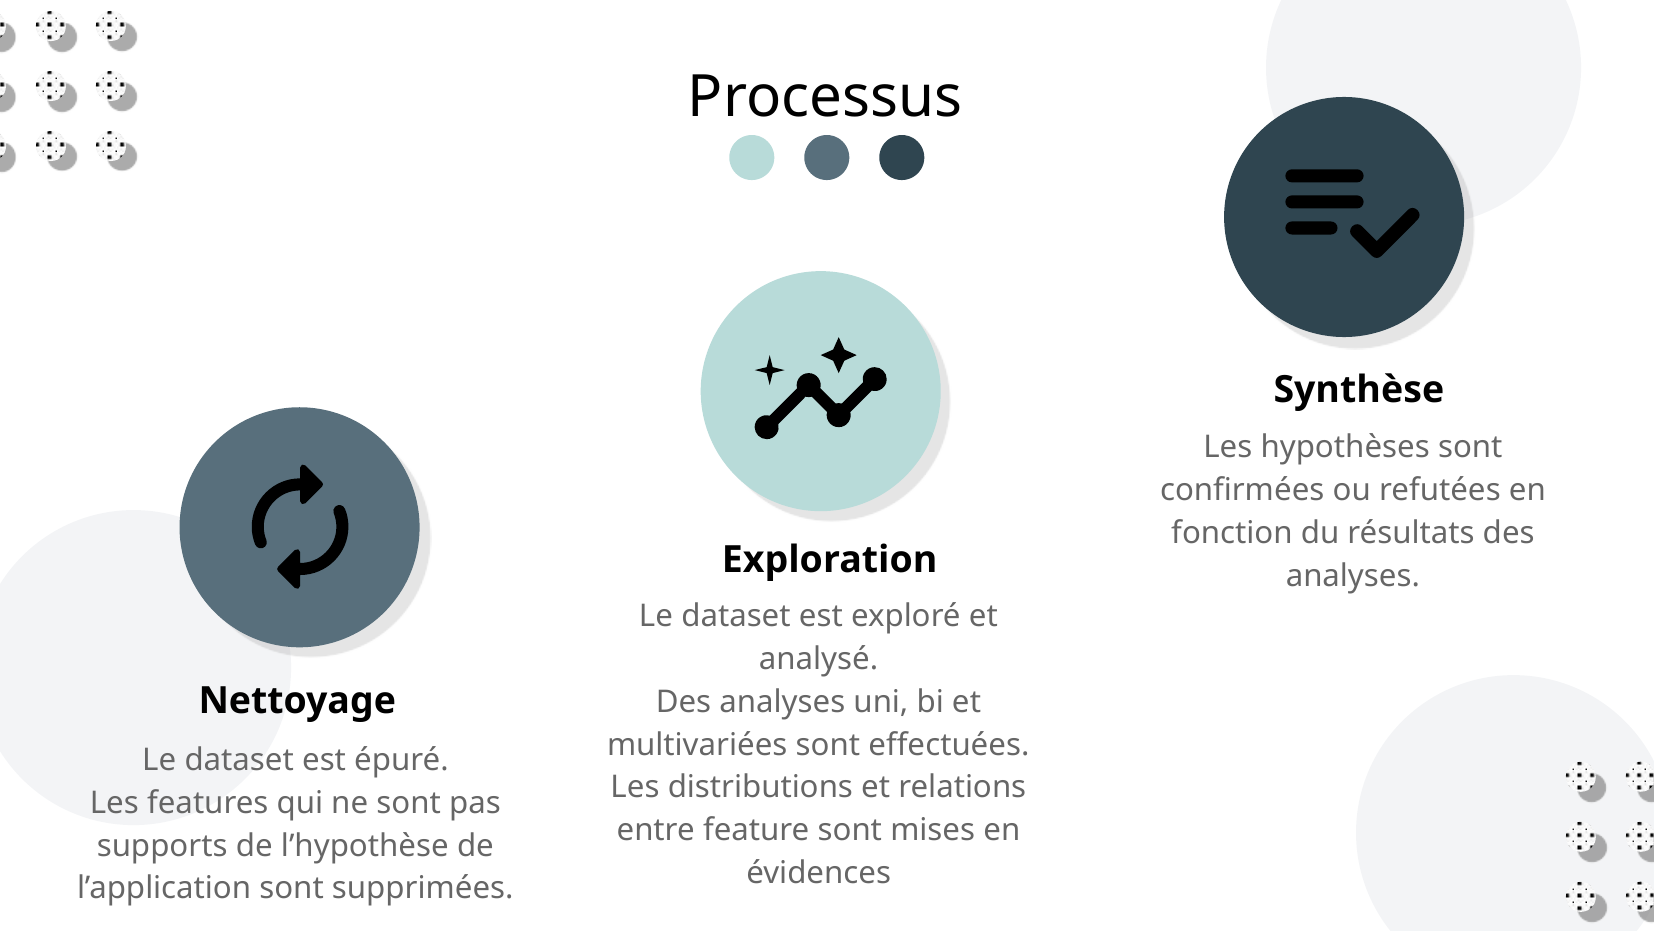

Processus
Synthèse
Les hypothèses sont confirmées ou refutées en fonction du résultats des analyses.
Exploration
Le dataset est exploré et analysé.
Des analyses uni, bi et multivariées sont effectuées. Les distributions et relations entre feature sont mises en évidences
Nettoyage
Le dataset est épuré.
Les features qui ne sont pas supports de l’hypothèse de l’application sont supprimées.